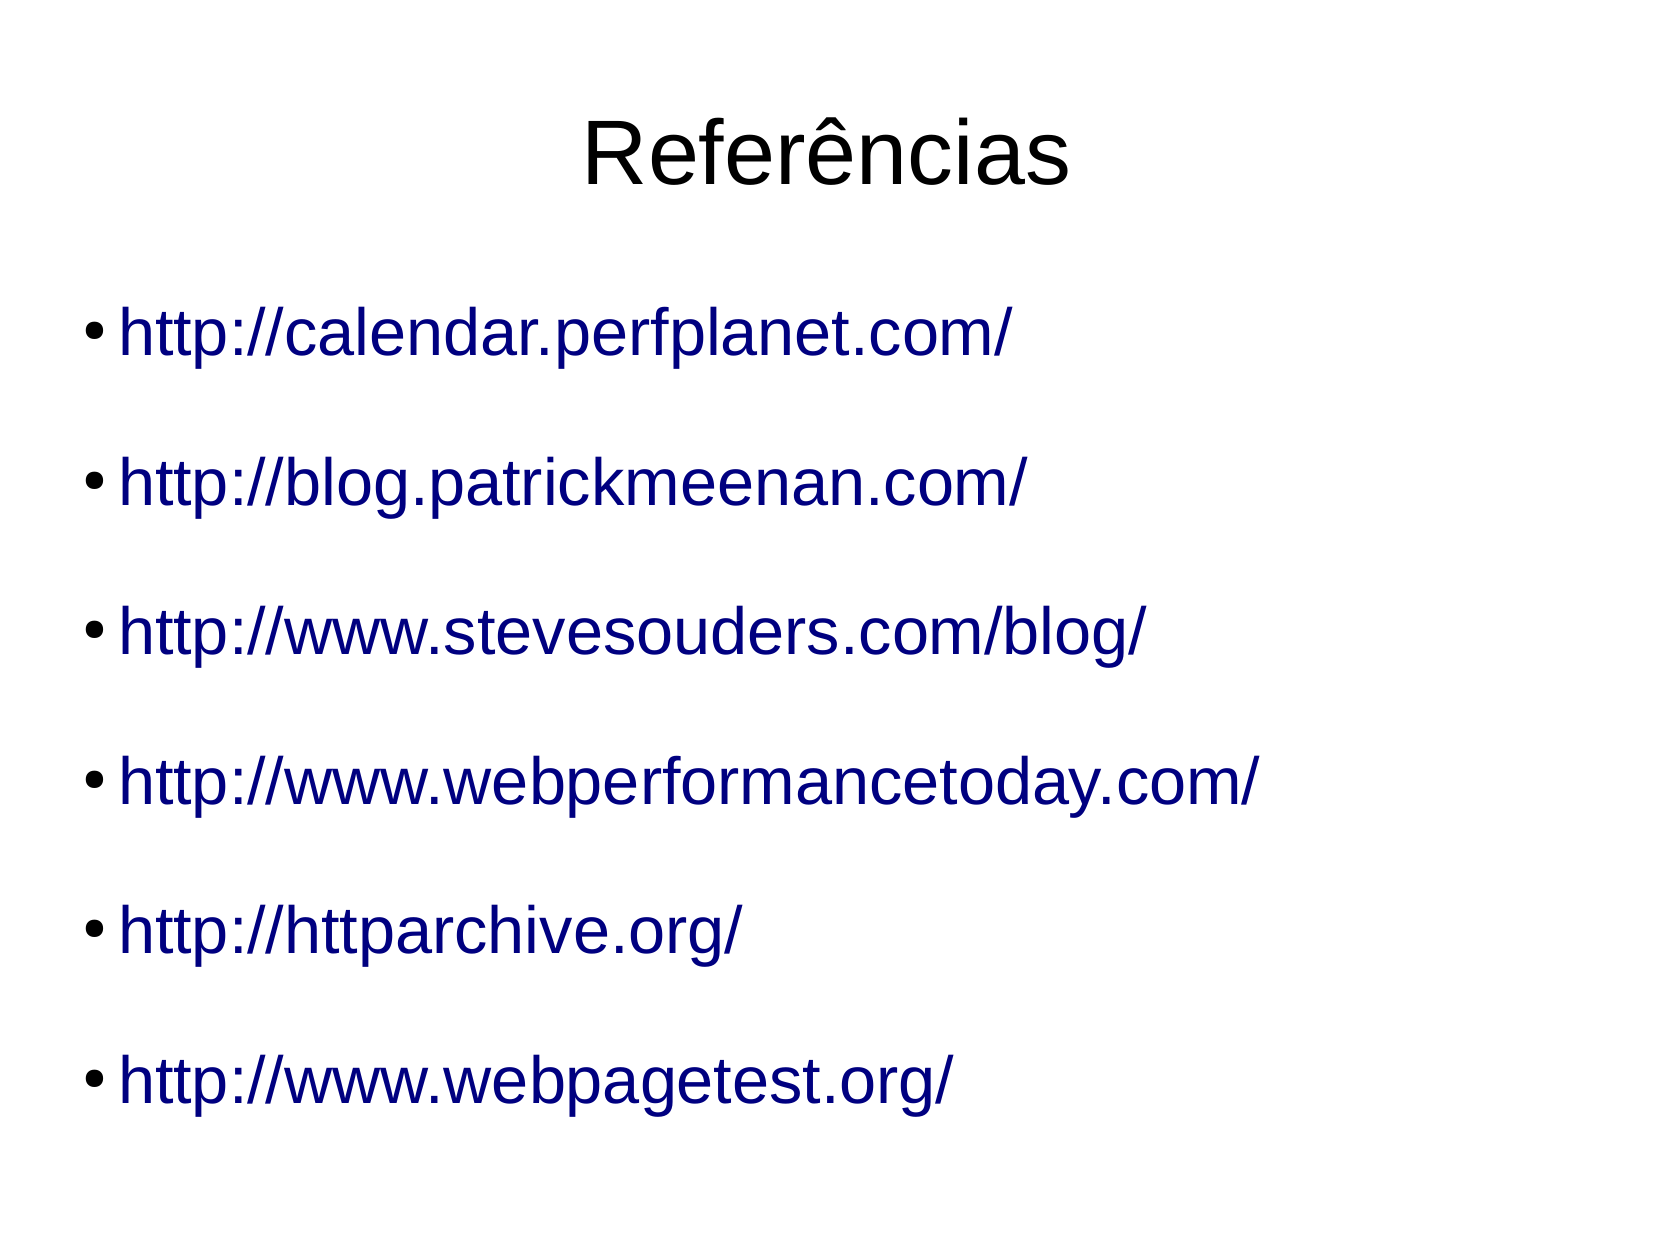

# Referências
http://calendar.perfplanet.com/
http://blog.patrickmeenan.com/
http://www.stevesouders.com/blog/
http://www.webperformancetoday.com/
http://httparchive.org/
http://www.webpagetest.org/